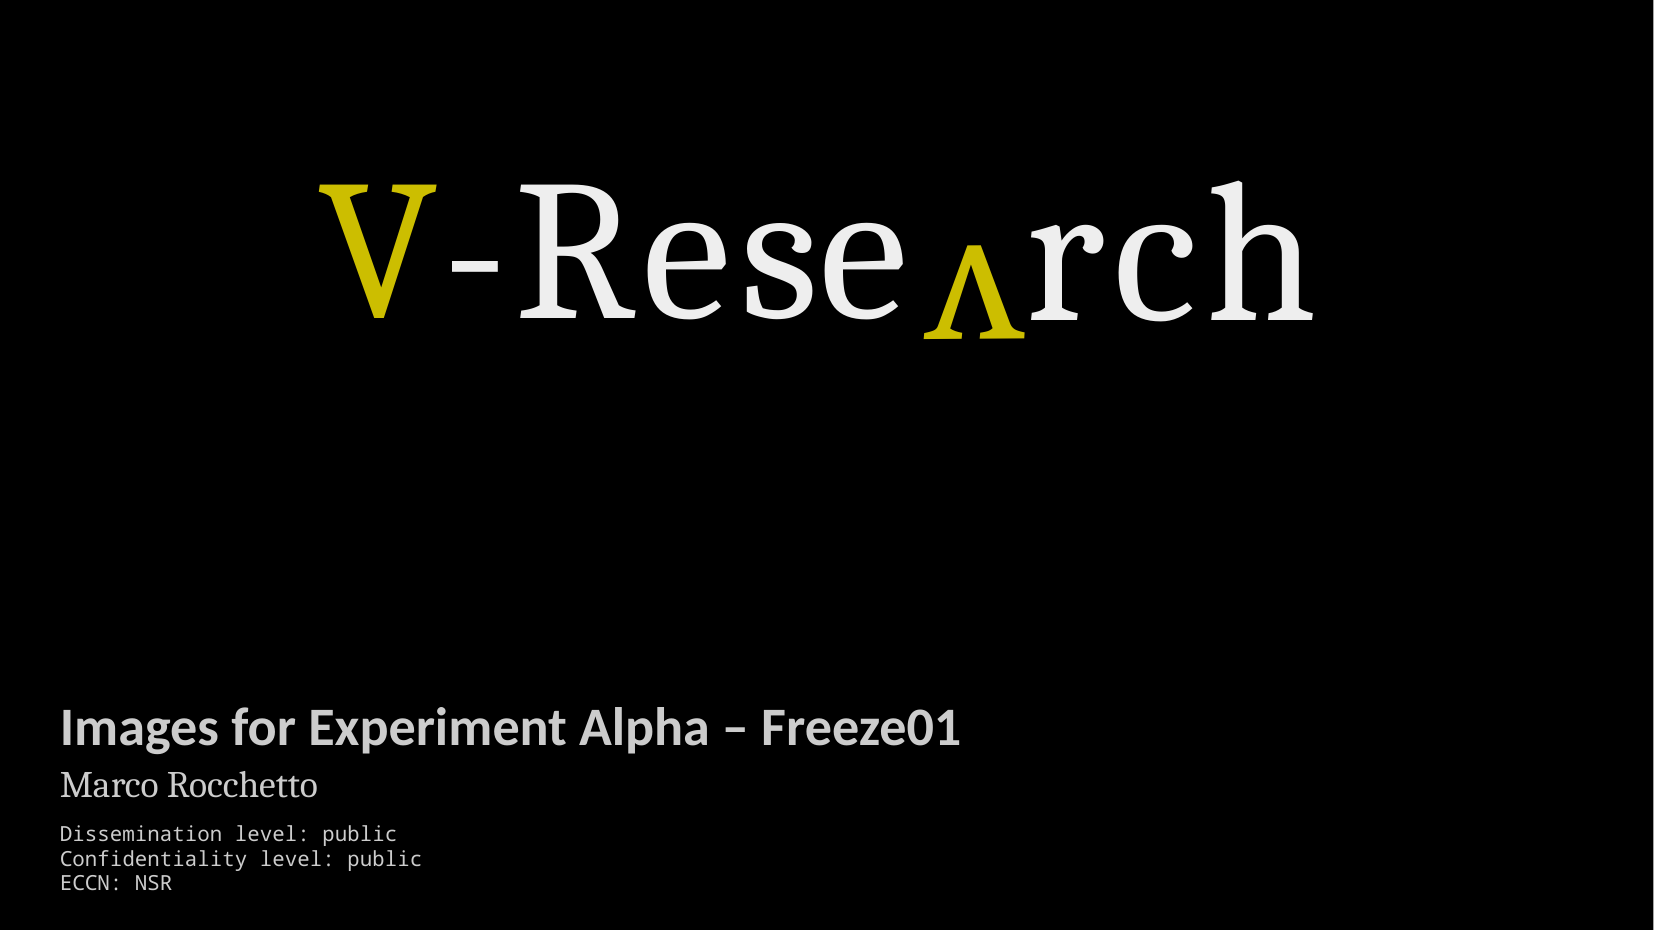

V
-
R
e
s
e
r
c
h
v
Images for Experiment Alpha – Freeze01
Marco Rocchetto
Dissemination level: public
Confidentiality level: public
ECCN: NSR